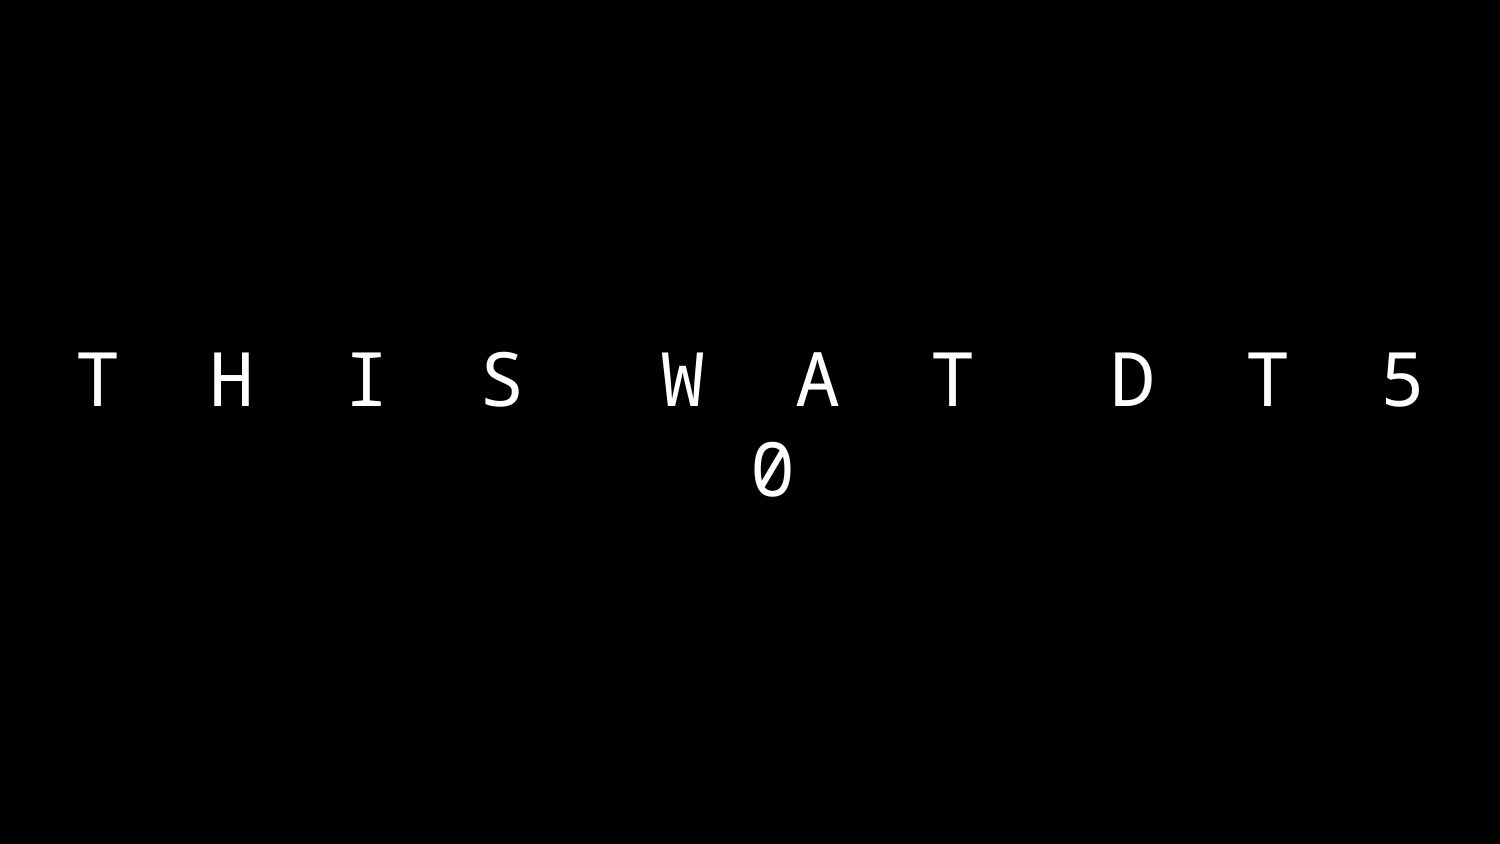

# T H I S W A T D T 5 0